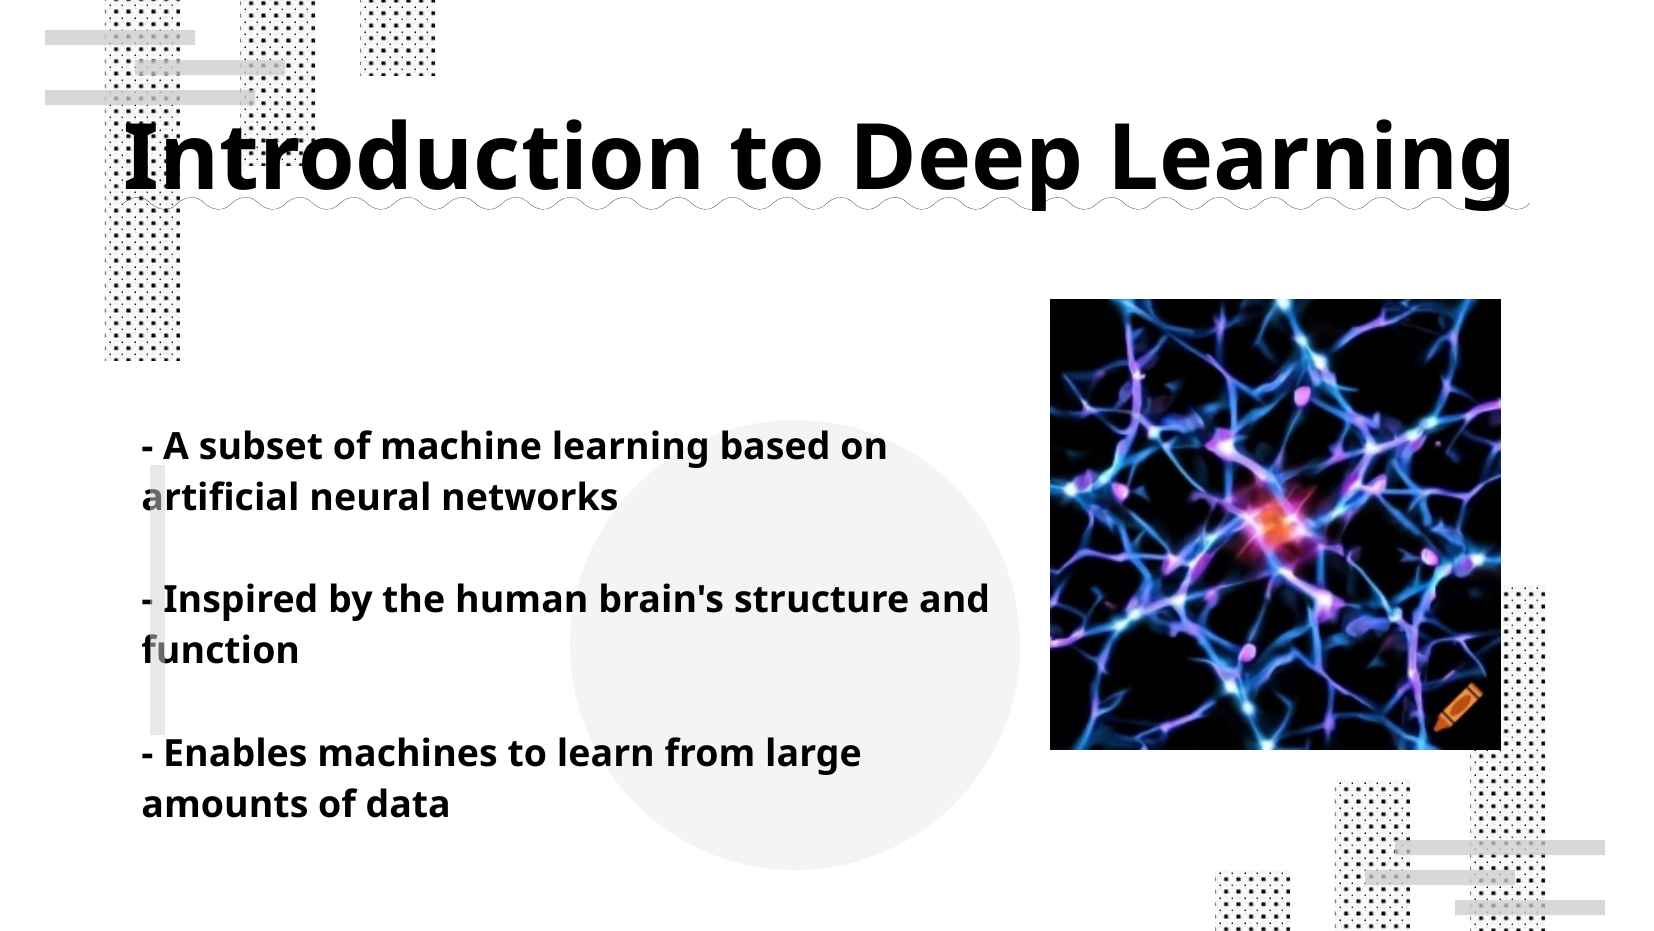

# Introduction to Deep Learning
- A subset of machine learning based on artificial neural networks
- Inspired by the human brain's structure and function
- Enables machines to learn from large amounts of data